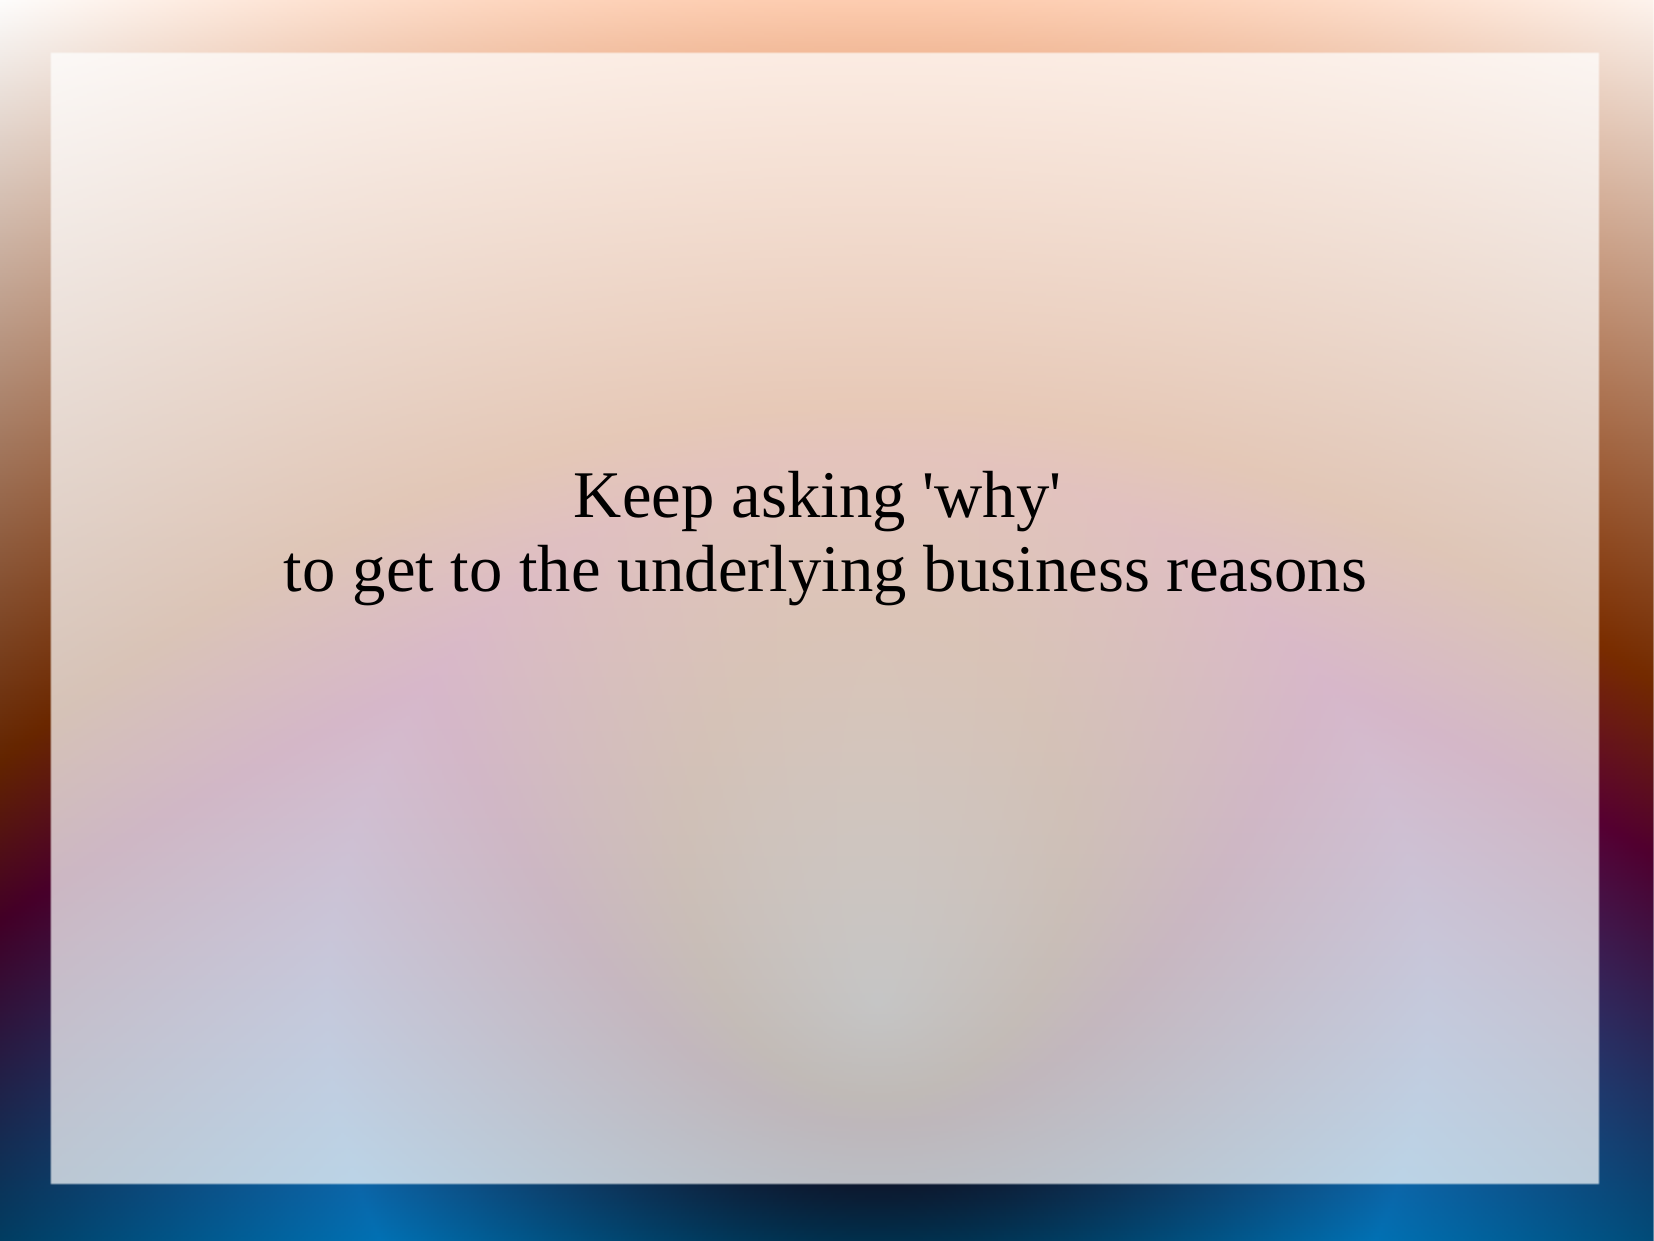

# Keep asking 'why'
to get to the underlying business reasons